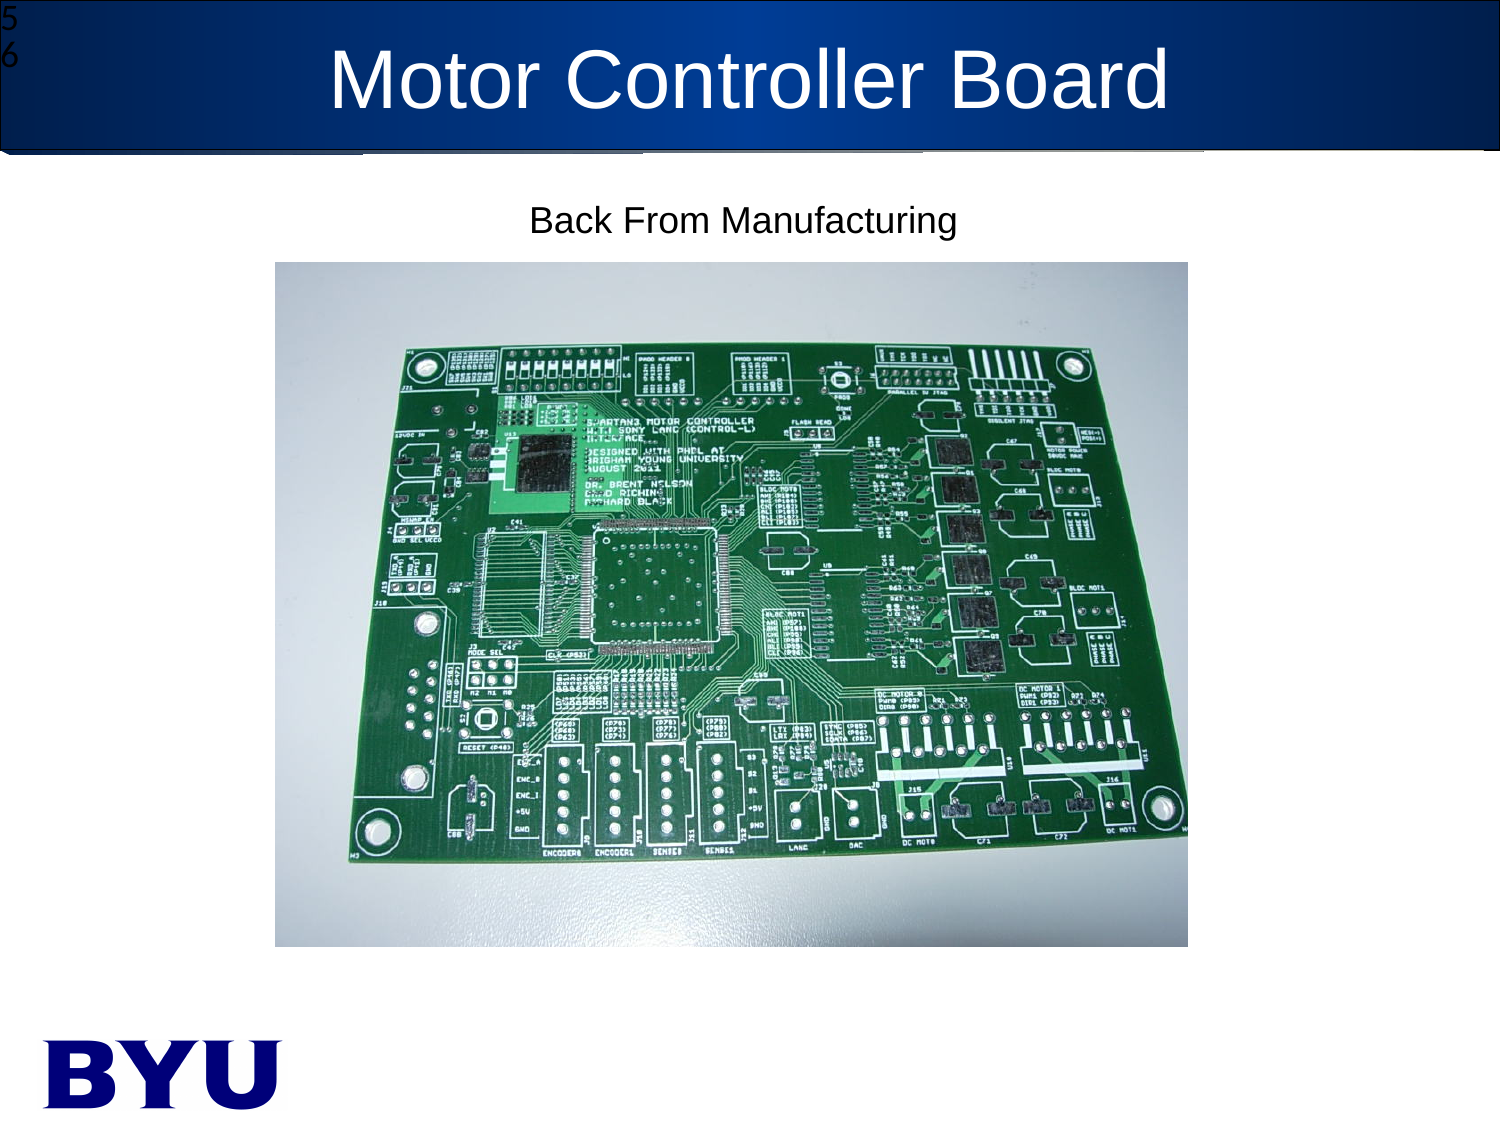

# Motor Controller Board
Back From Manufacturing